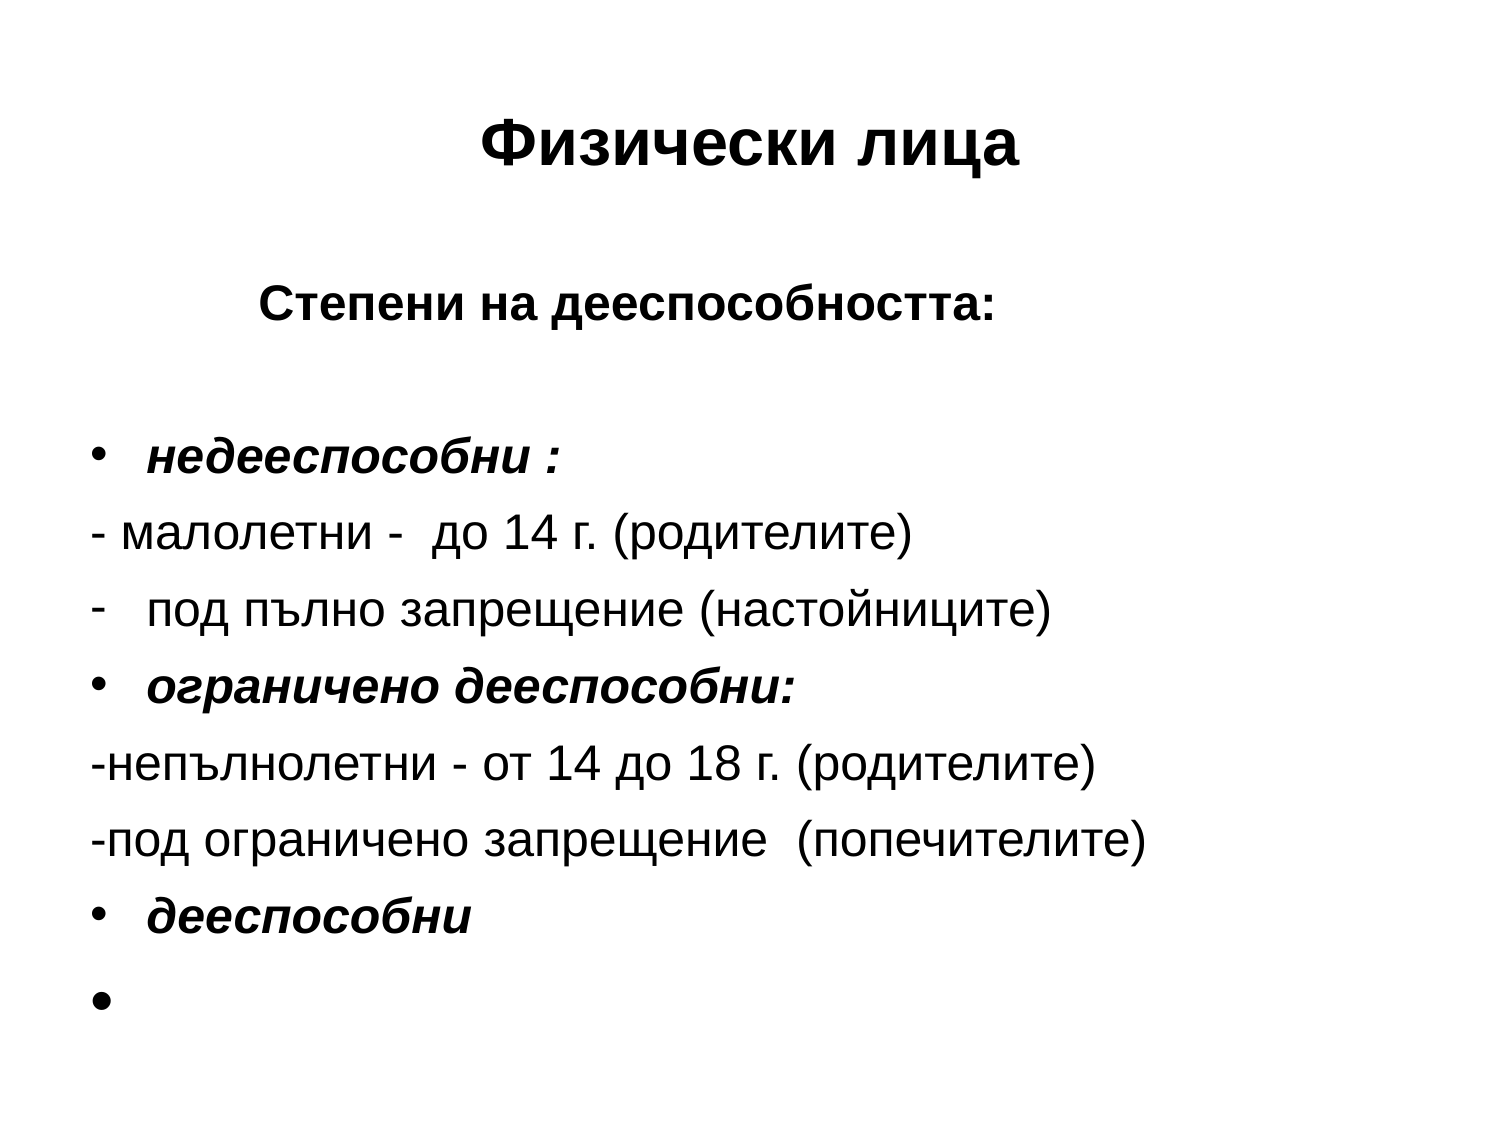

# Физически лица
Степени на дееспособността:
недееспособни :
- малолетни - до 14 г. (родителите)
под пълно запрещение (настойниците)
ограничено дееспособни:
-непълнолетни - от 14 до 18 г. (родителите)
-под ограничено запрещение (попечителите)
дееспособни